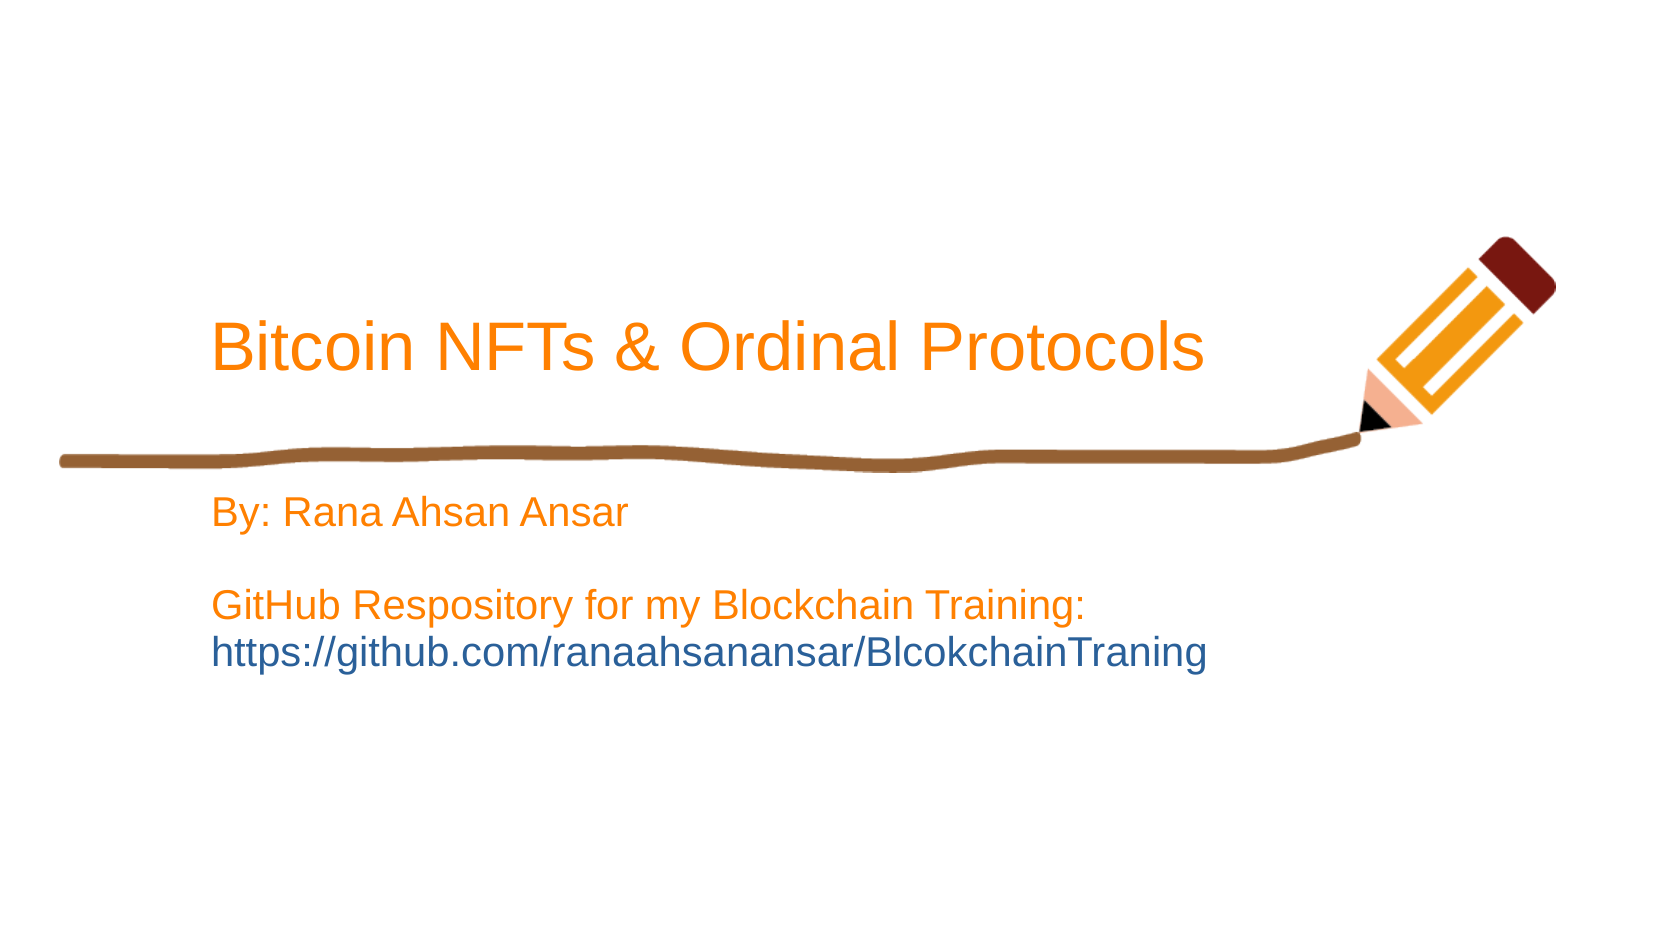

# Bitcoin NFTs & Ordinal Protocols
By: Rana Ahsan Ansar
GitHub Respository for my Blockchain Training: https://github.com/ranaahsanansar/BlcokchainTraning